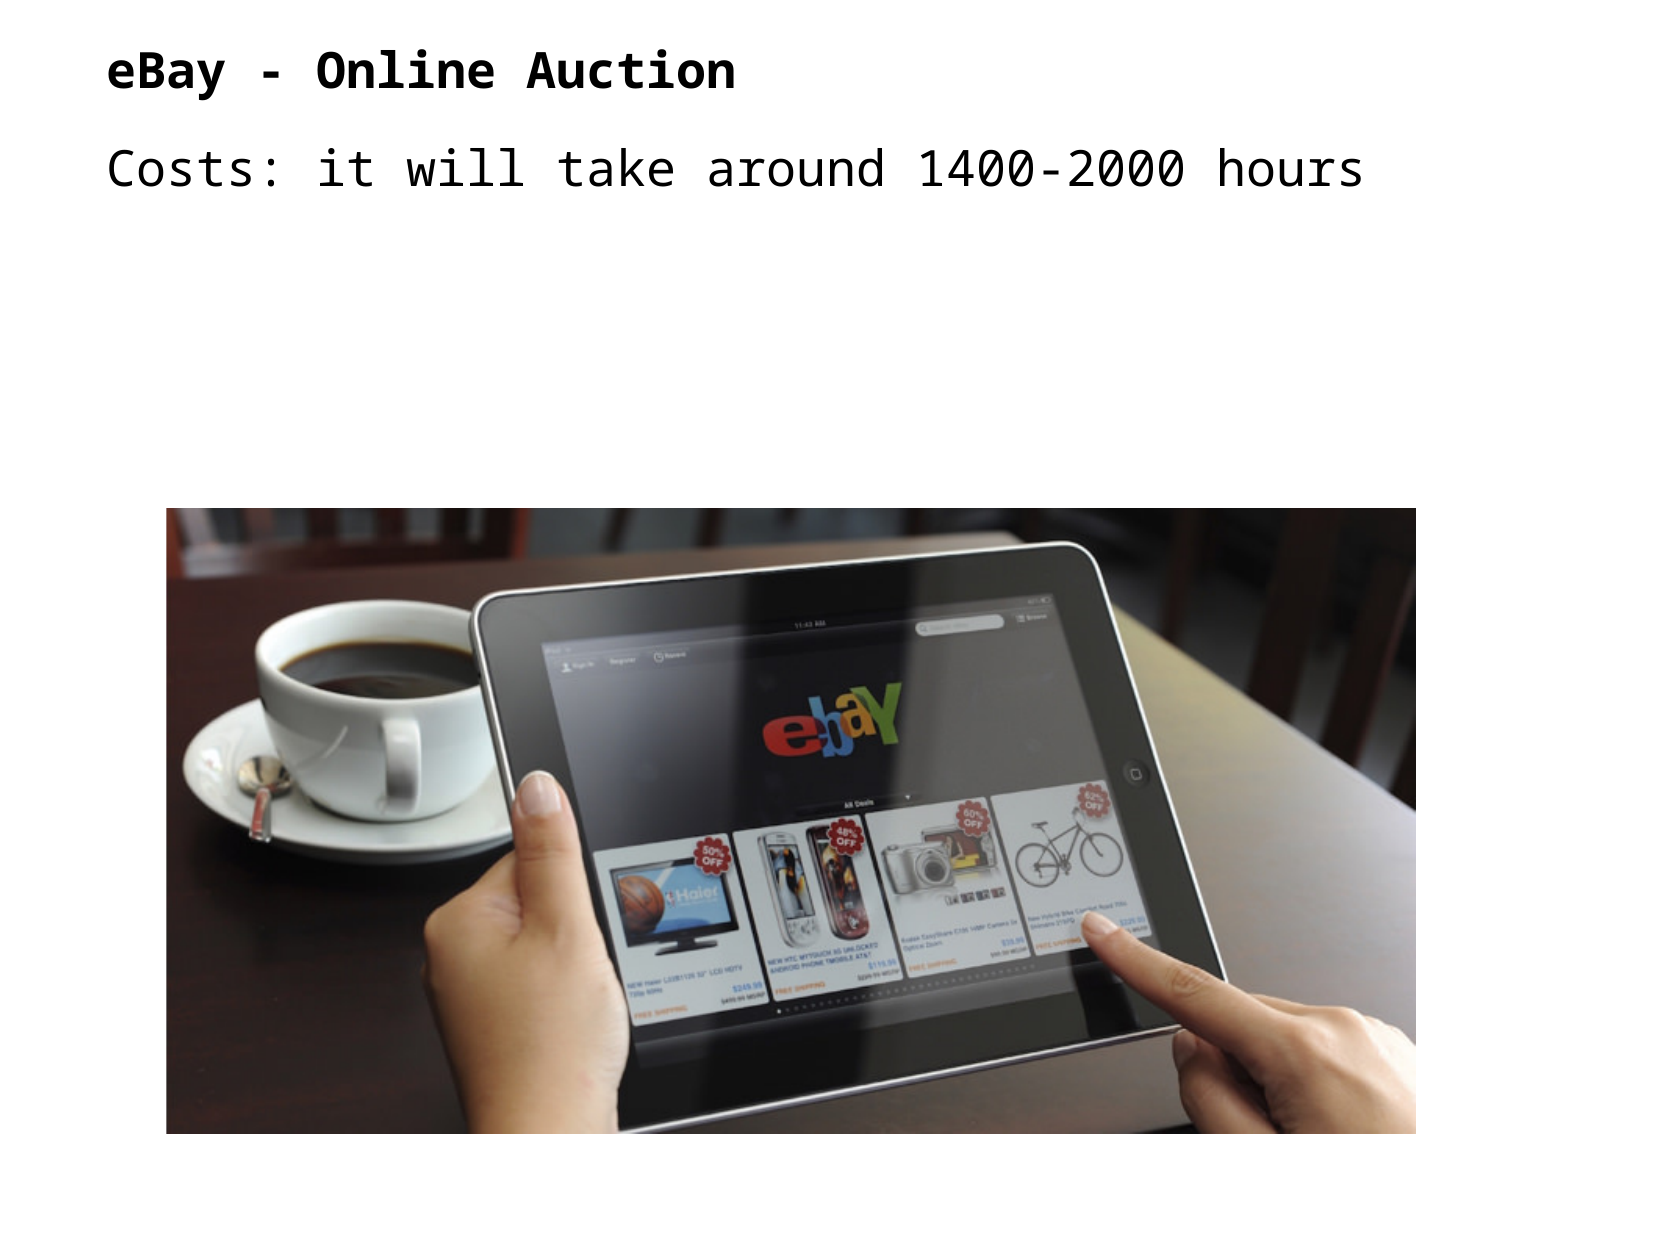

# eBay - Online Auction
Costs: it will take around 1400-2000 hours